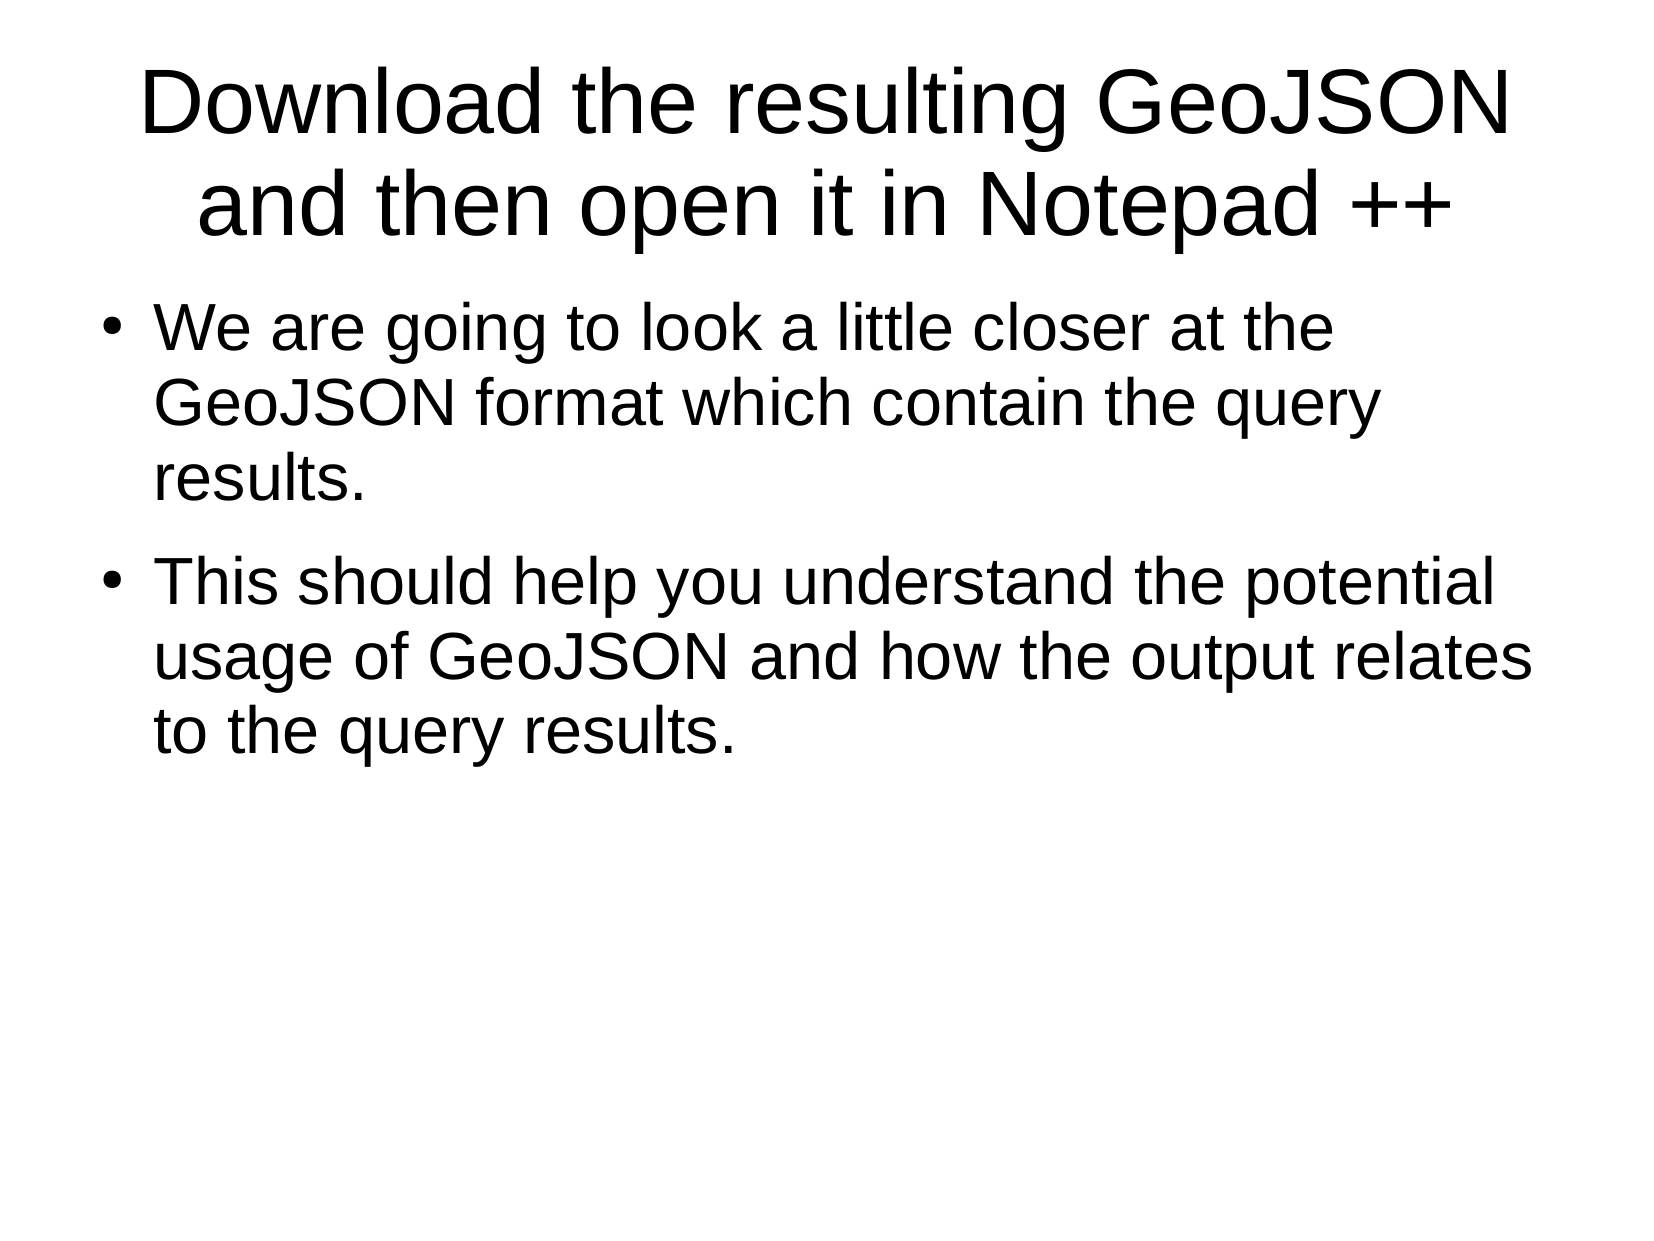

# Download the resulting GeoJSON and then open it in Notepad ++
We are going to look a little closer at the GeoJSON format which contain the query results.
This should help you understand the potential usage of GeoJSON and how the output relates to the query results.